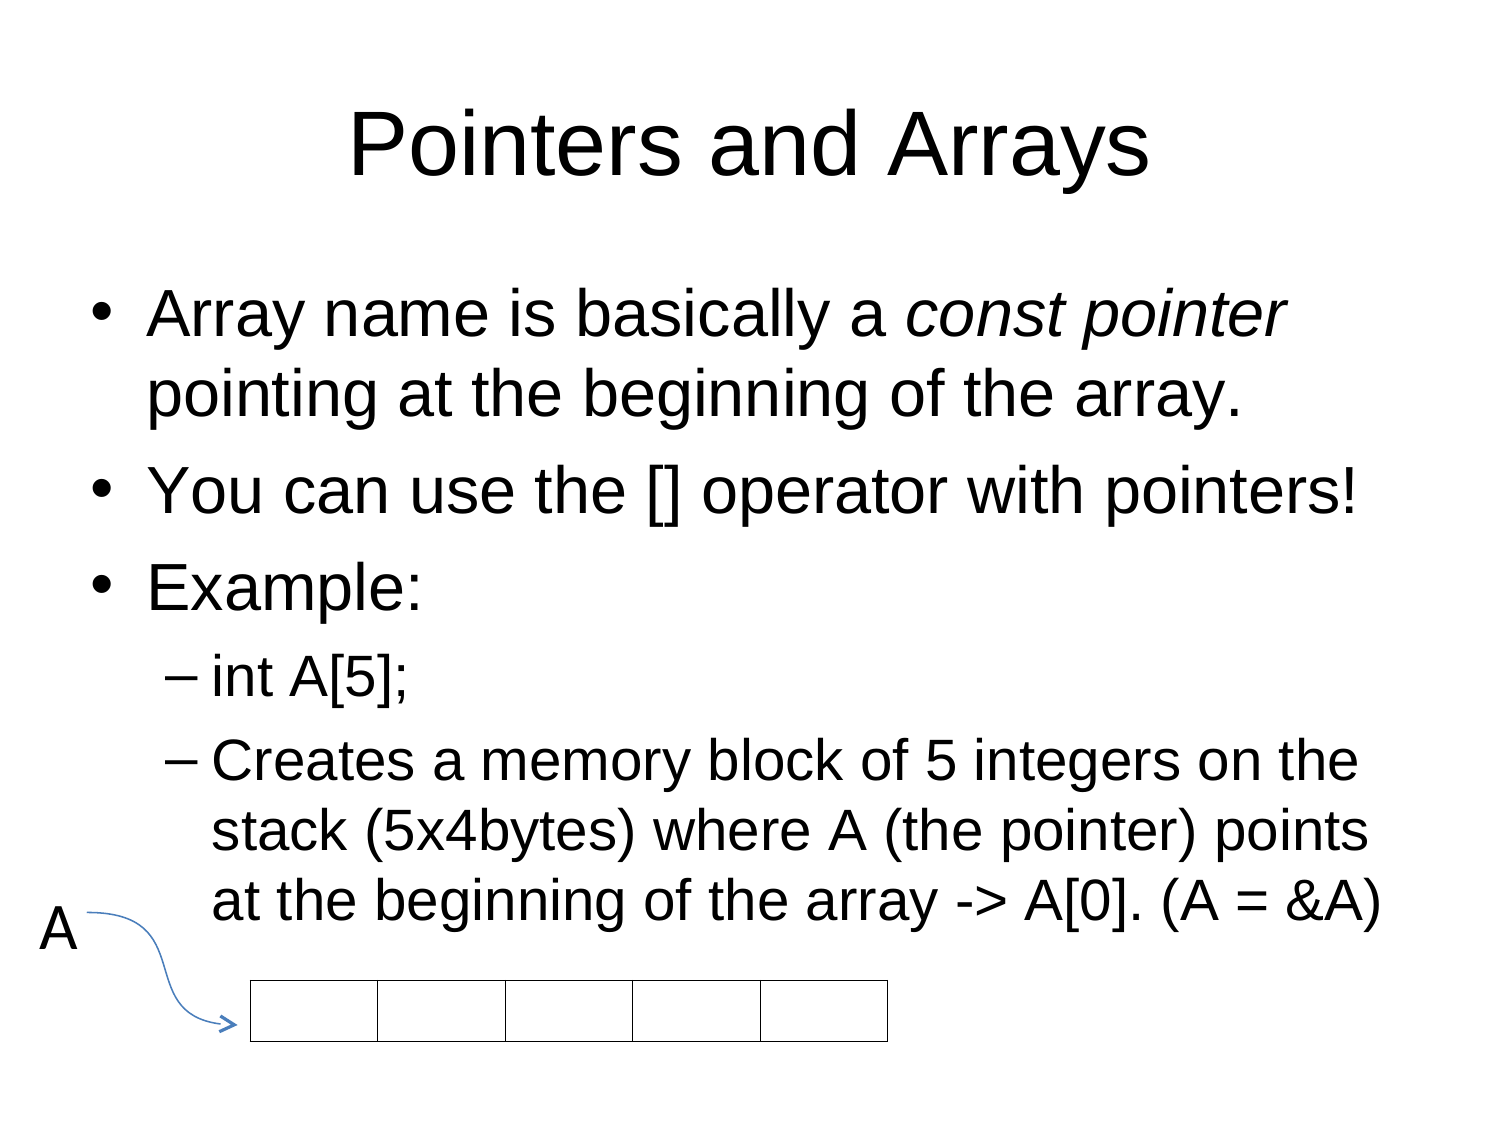

# Pointers and Arrays
Array name is basically a const pointer pointing at the beginning of the array.
You can use the [] operator with pointers!
Example:
int A[5];
Creates a memory block of 5 integers on the stack (5x4bytes) where A (the pointer) points at the beginning of the array -> A[0]. (A = &A)
A
| | | | | |
| --- | --- | --- | --- | --- |